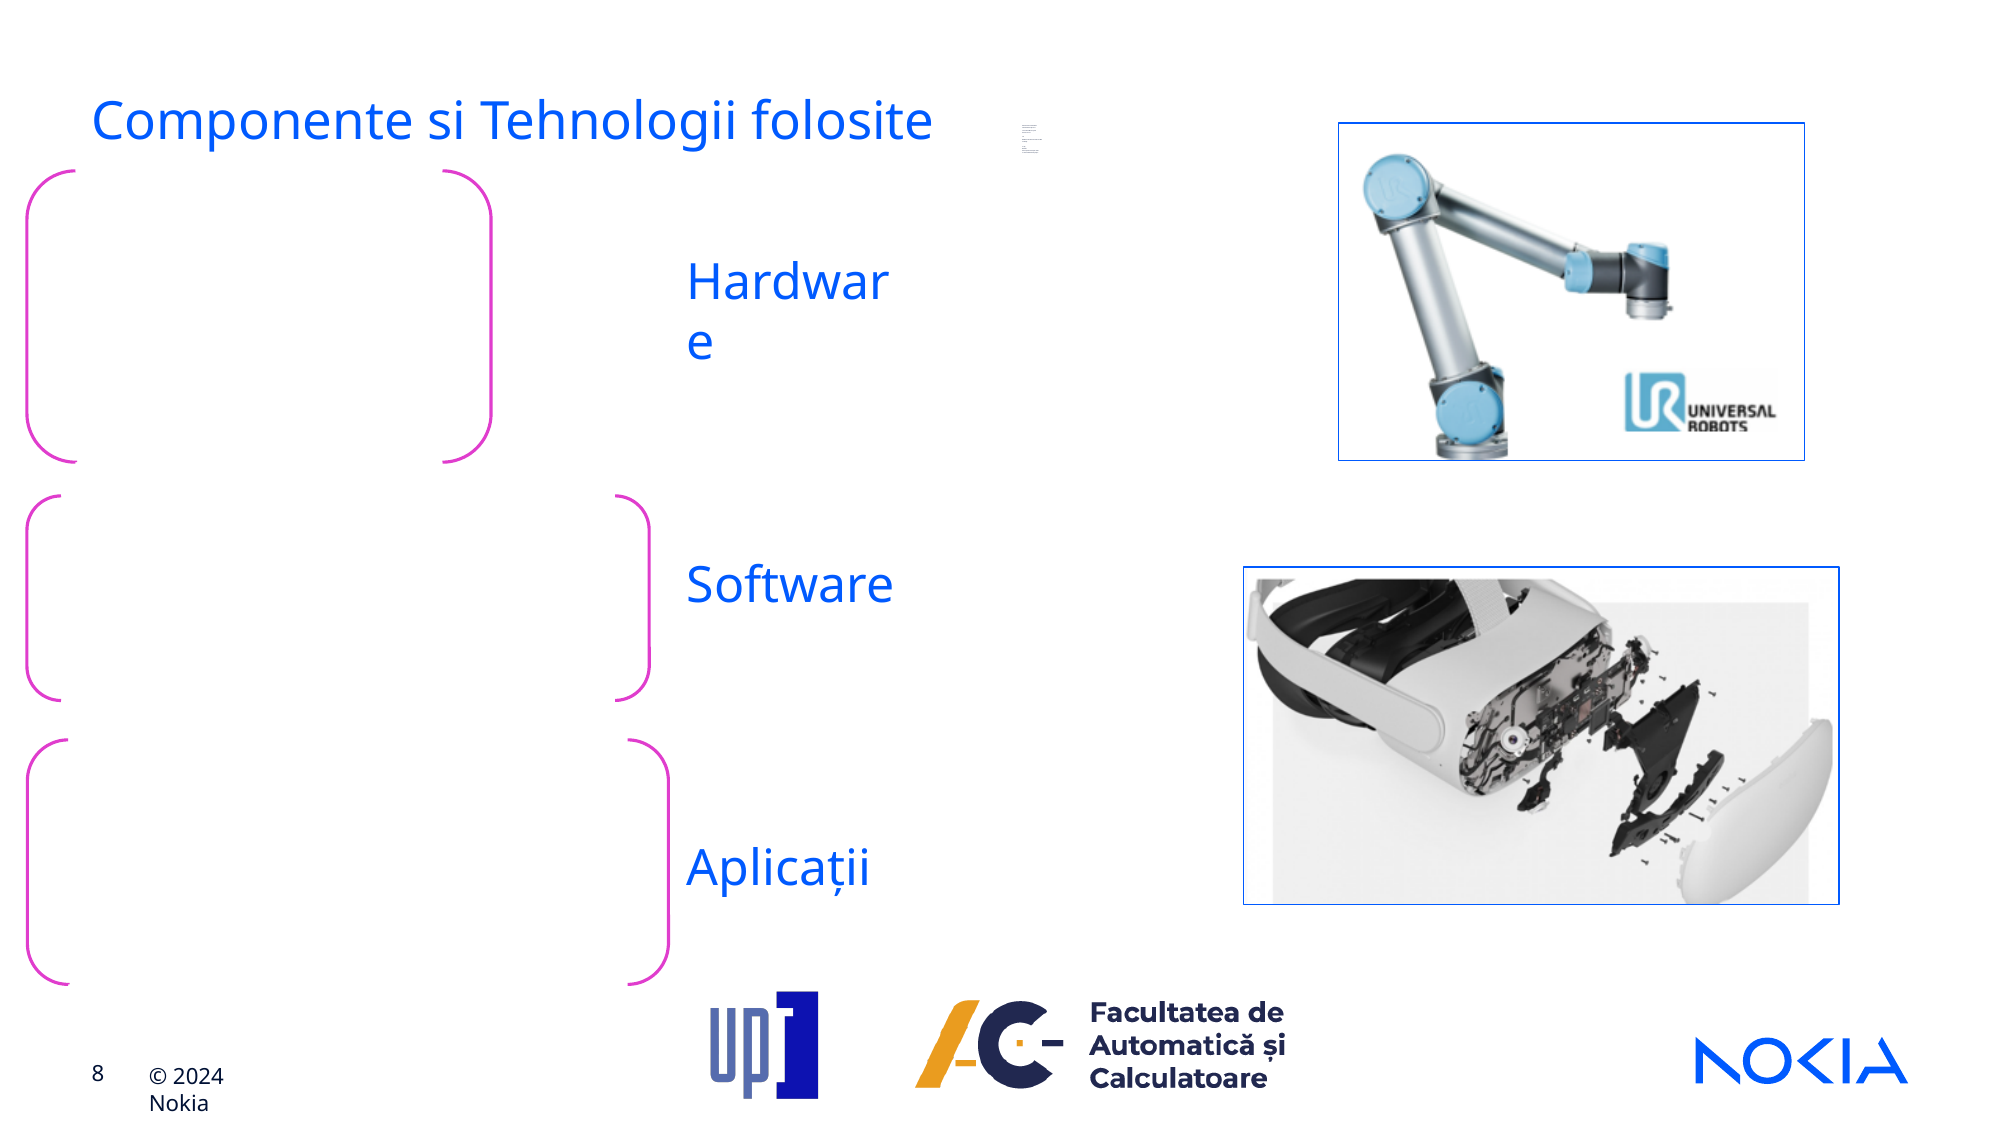

# Componente si Tehnologii folosite
Robotul Universal Robots
Ochelarii Meta Quest 2
Controlerul Meta Quest
Router/Server
C#
Biblioteca XR: XR Interaction Toolkit
URScript
Unity
Blender
Meta Quest Developer Hub
Universal Robots PolyScope
Hardware
Software
Aplicații